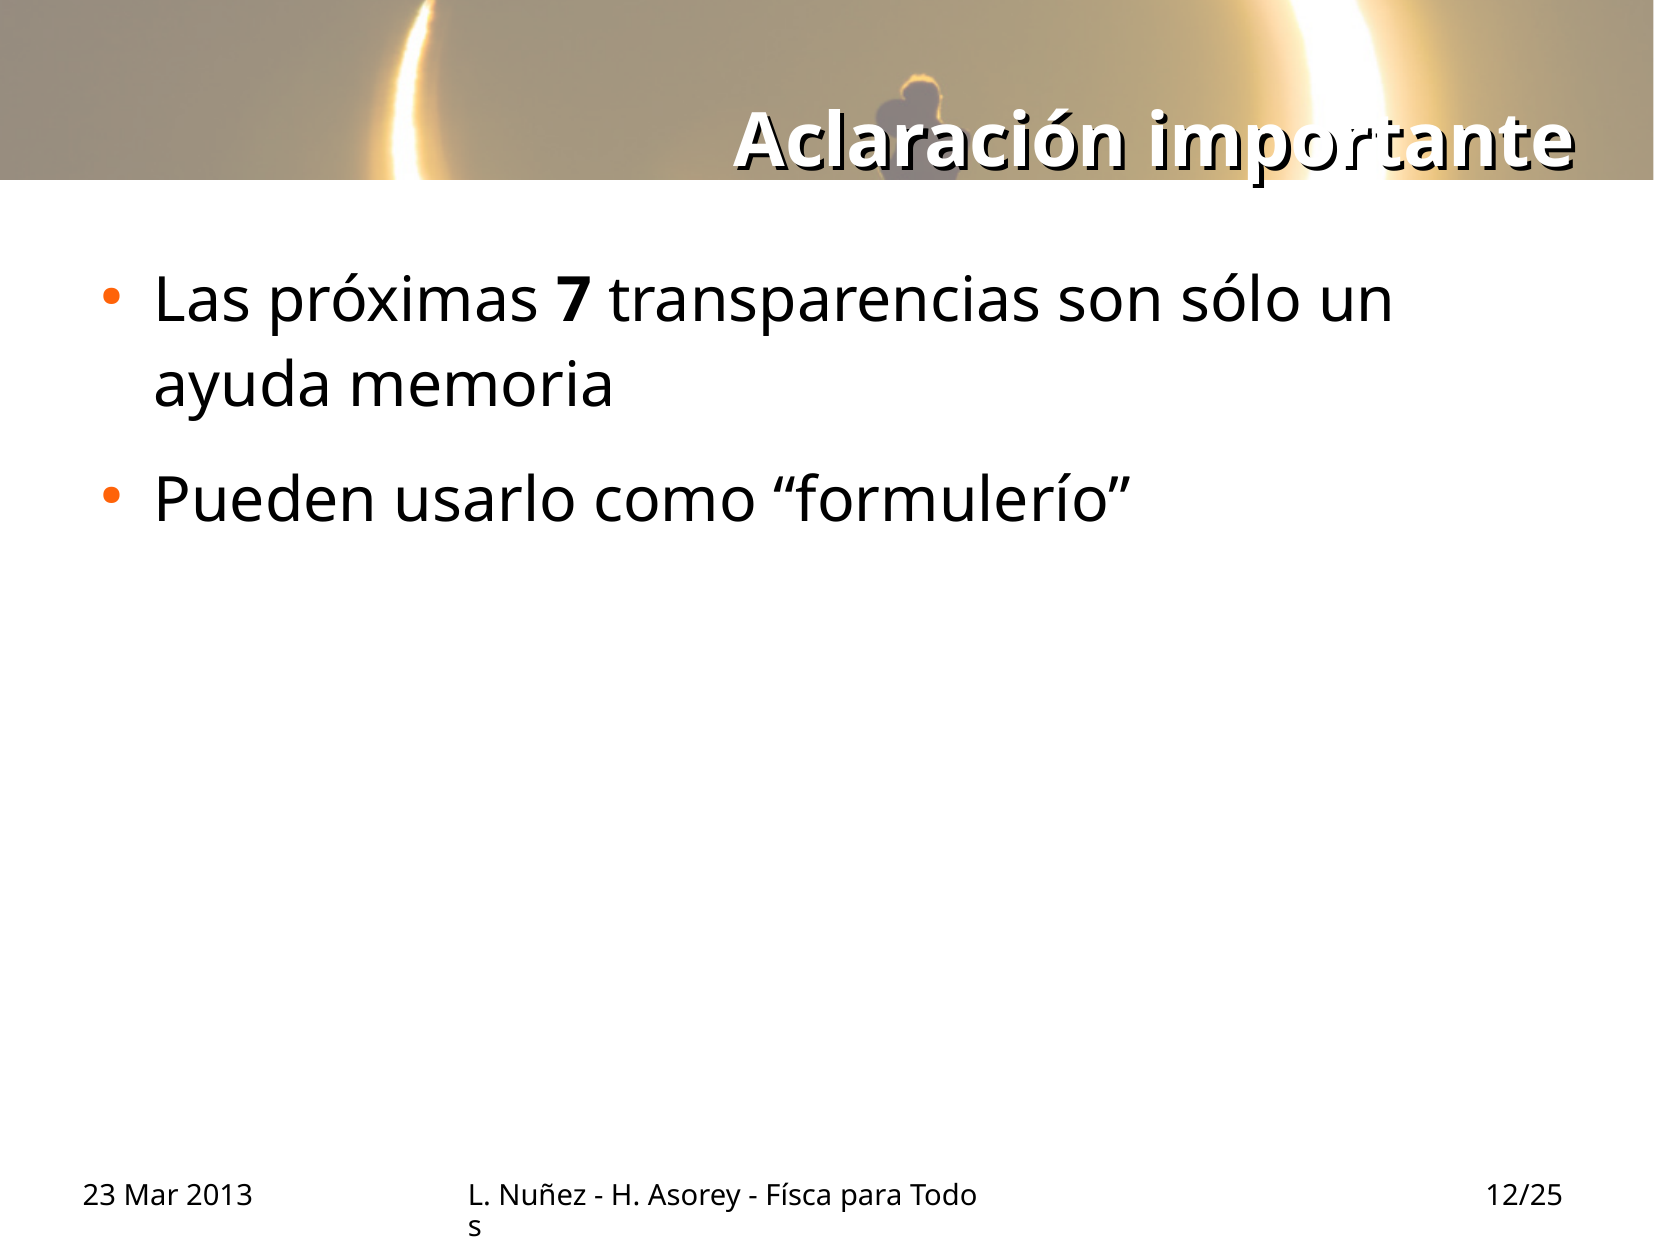

# Aclaración importante
Las próximas 7 transparencias son sólo un ayuda memoria
Pueden usarlo como “formulerío”
23 Mar 2013
L. Nuñez - H. Asorey - Físca para Todos
12